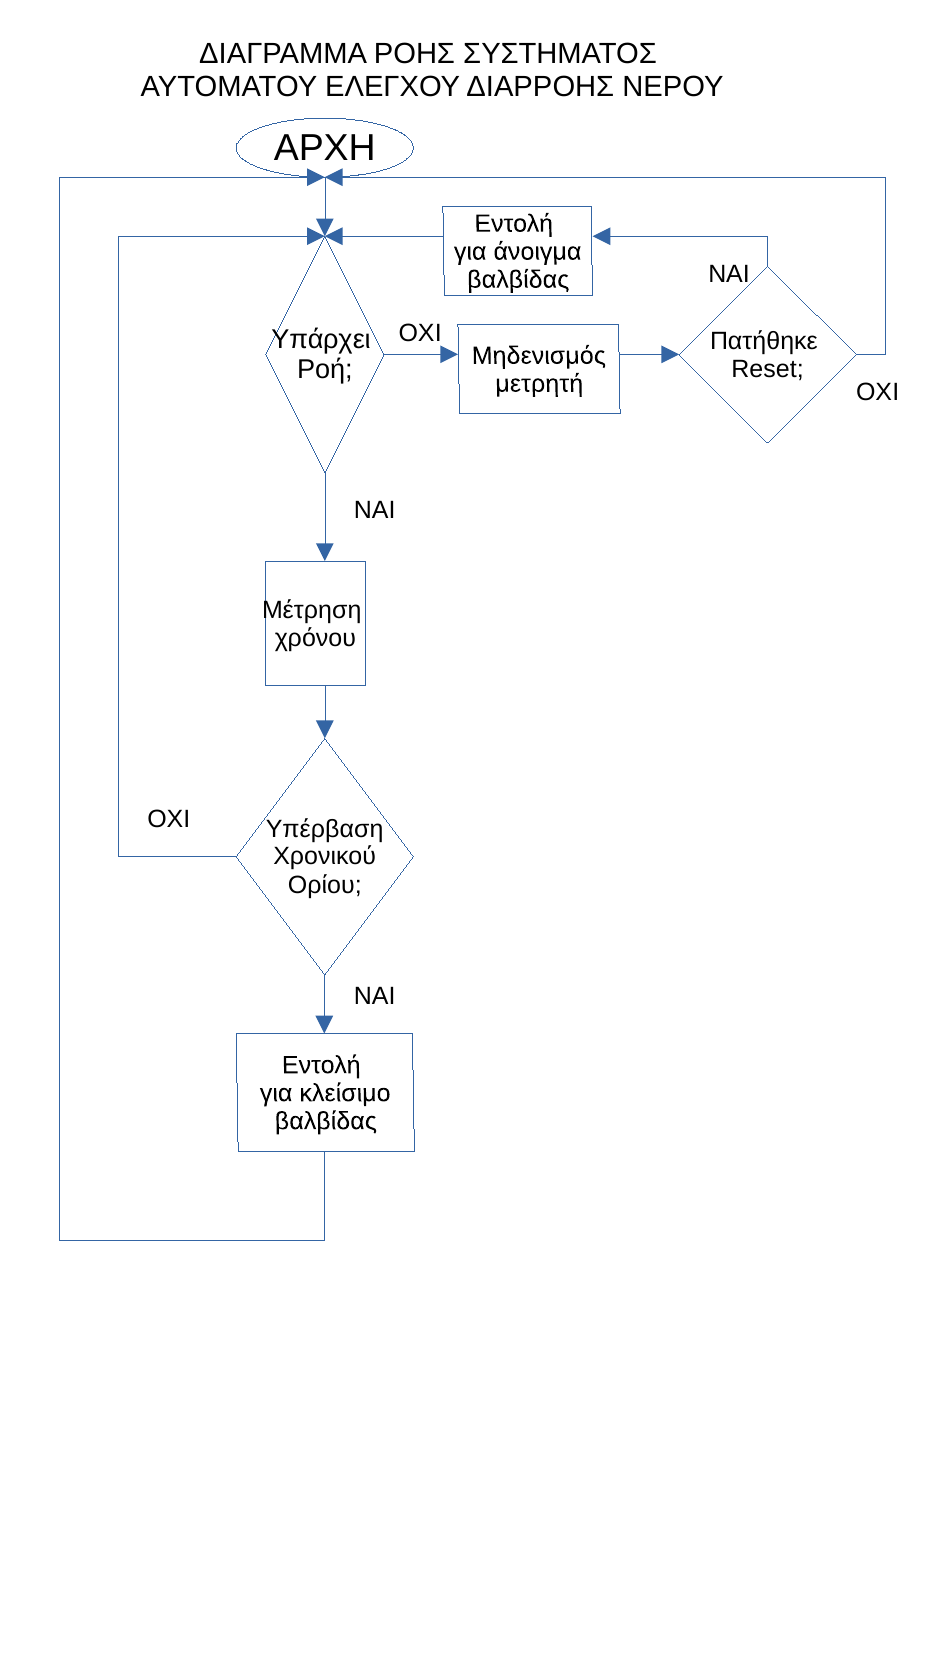

ΔΙΑΓΡΑΜΜΑ ΡΟΗΣ ΣΥΣΤΗΜΑΤΟΣ
 ΑΥΤΟΜΑΤΟΥ ΕΛΕΓΧΟΥ ΔΙΑΡΡΟΗΣ ΝΕΡΟΥ
ΑΡΧΗ
Εντολή
για άνοιγμα
βαλβίδας
Υπάρχει
Ροή;
ΝΑΙ
Πατήθηκε
Reset;
ΟΧΙ
Μηδενισμός
μετρητή
ΟΧΙ
ΝΑΙ
Μέτρηση
χρόνου
Υπέρβαση
Χρονικού
Ορίου;
ΟΧΙ
ΝΑΙ
Εντολή
για κλείσιμο
βαλβίδας